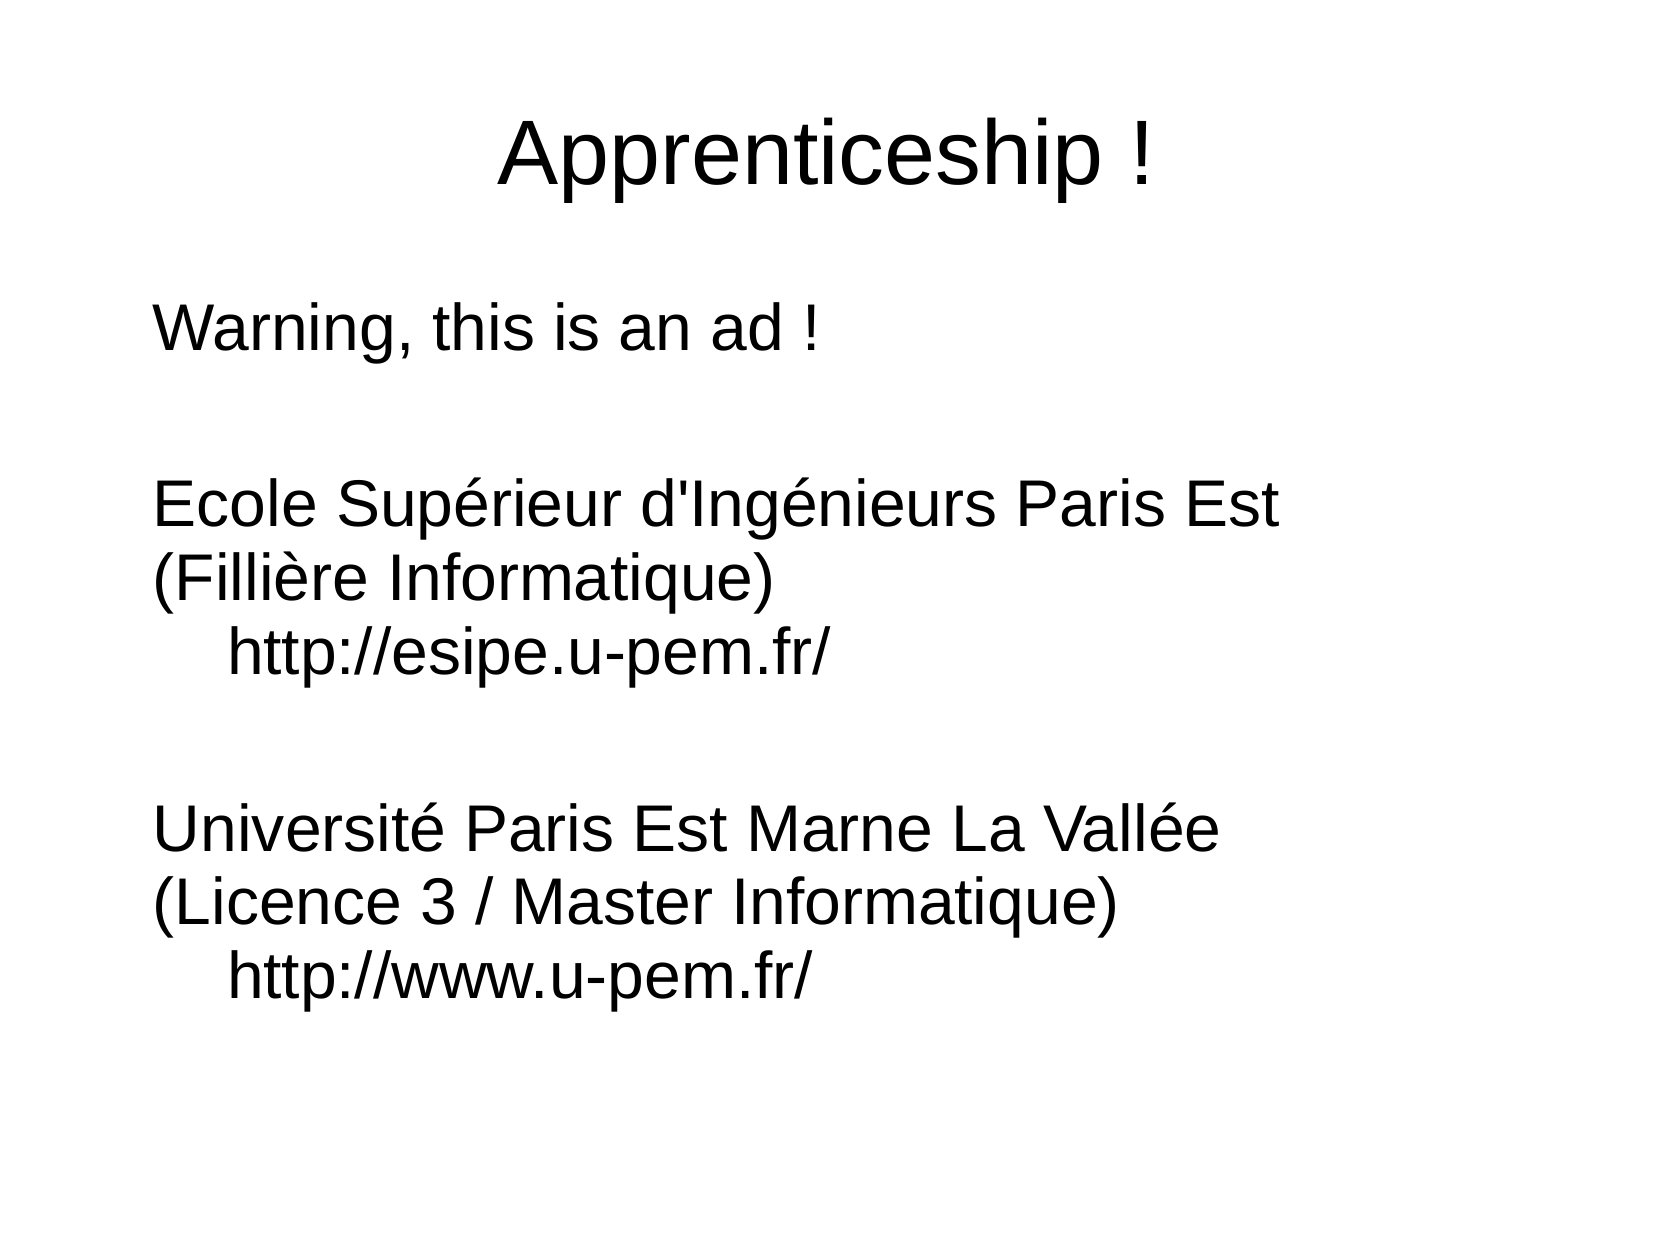

# Apprenticeship !
Warning, this is an ad !
Ecole Supérieur d'Ingénieurs Paris Est
(Fillière Informatique)
	http://esipe.u-pem.fr/
Université Paris Est Marne La Vallée
(Licence 3 / Master Informatique)
	http://www.u-pem.fr/